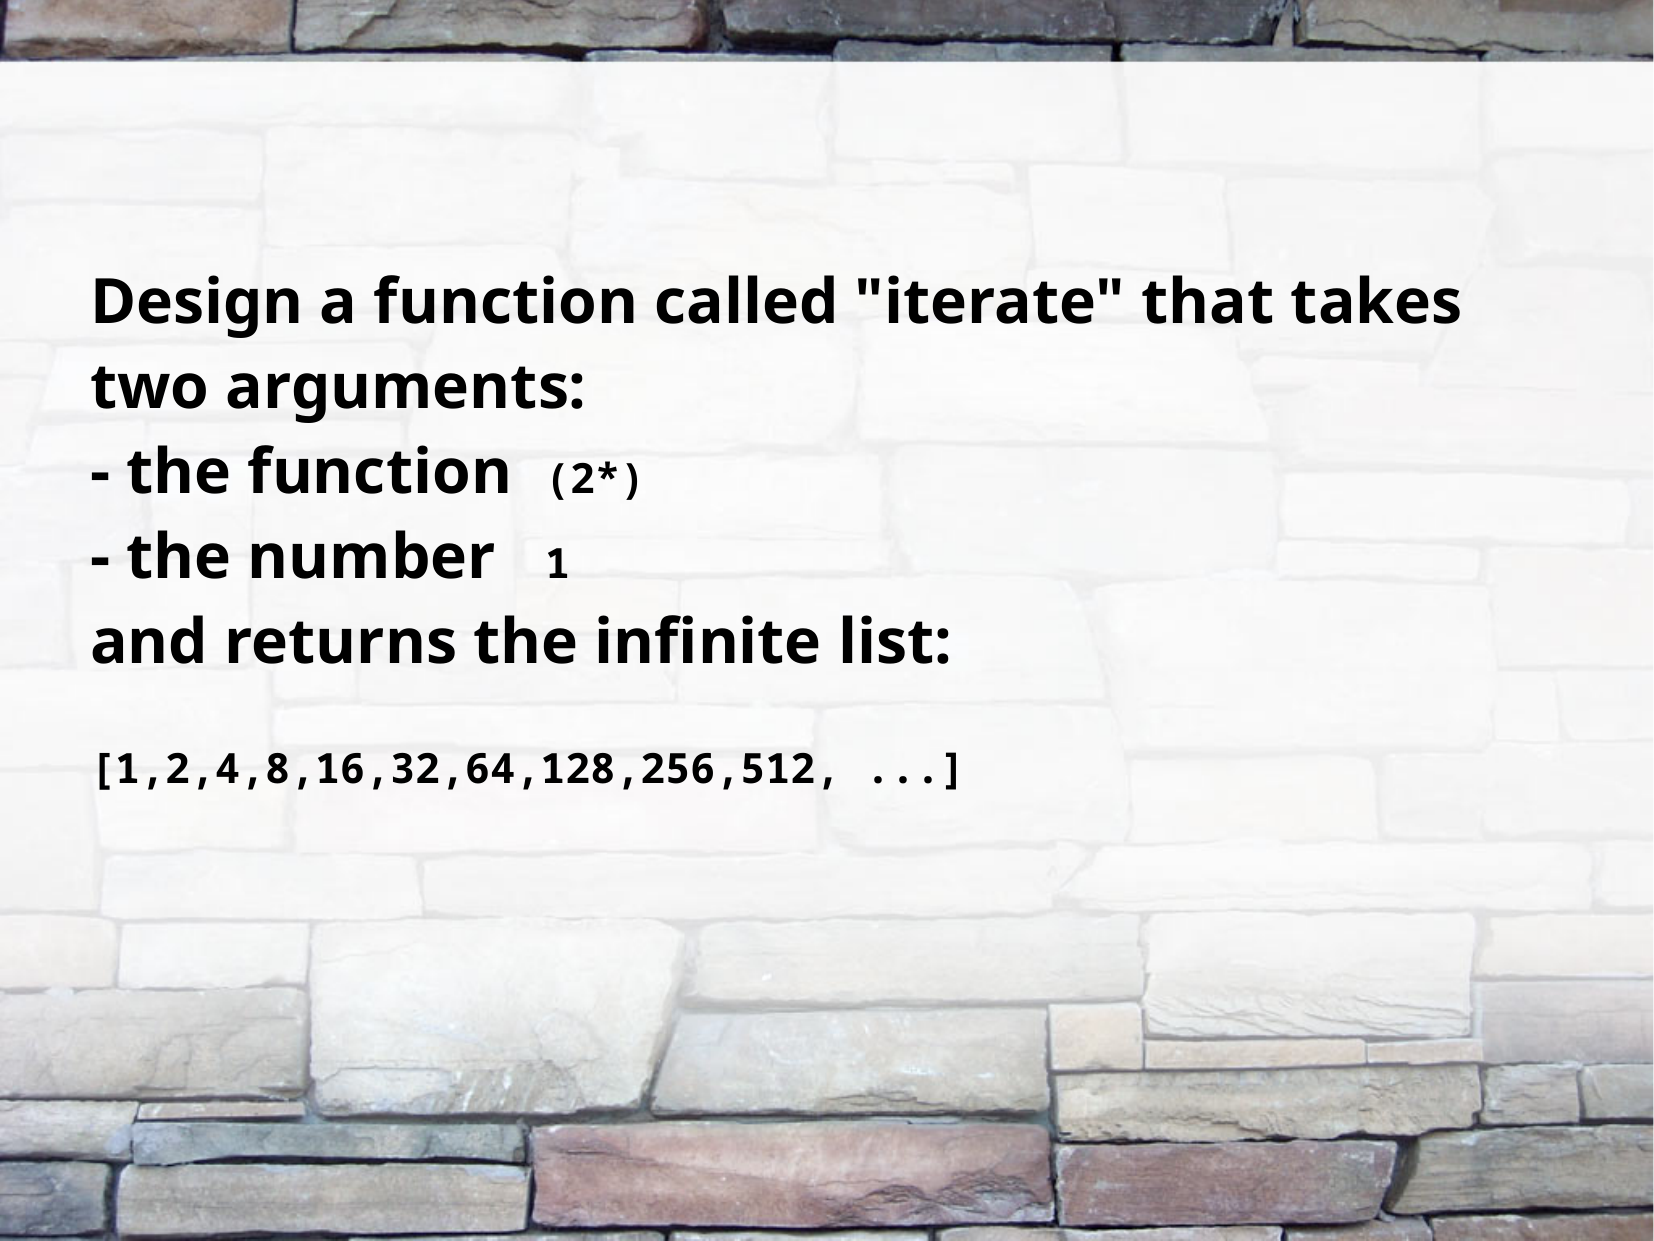

# Design a function called "iterate" that takes two arguments:
- the function (2*)
- the number 1
and returns the infinite list:
[1,2,4,8,16,32,64,128,256,512, ...]